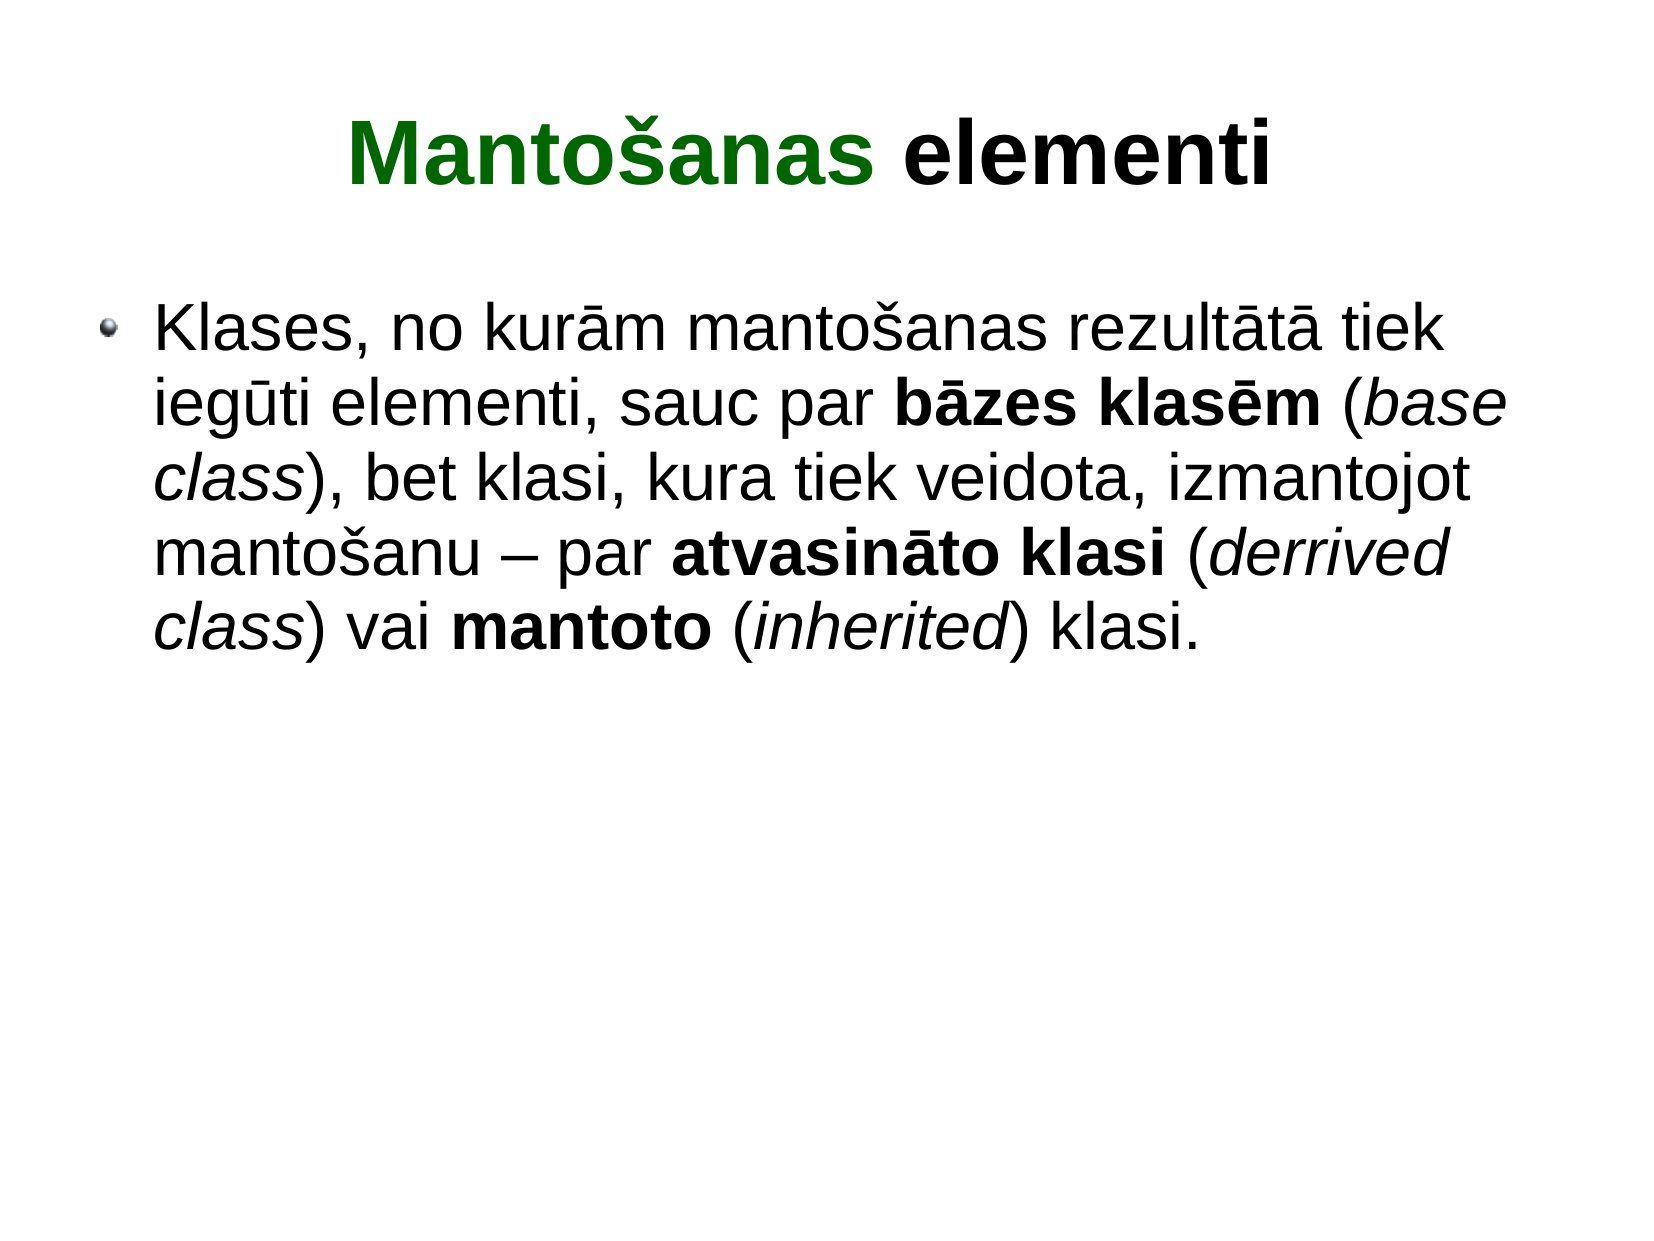

# Mantošanas elementi
Klases, no kurām mantošanas rezultātā tiek iegūti elementi, sauc par bāzes klasēm (base class), bet klasi, kura tiek veidota, izmantojot mantošanu – par atvasināto klasi (derrived class) vai mantoto (inherited) klasi.